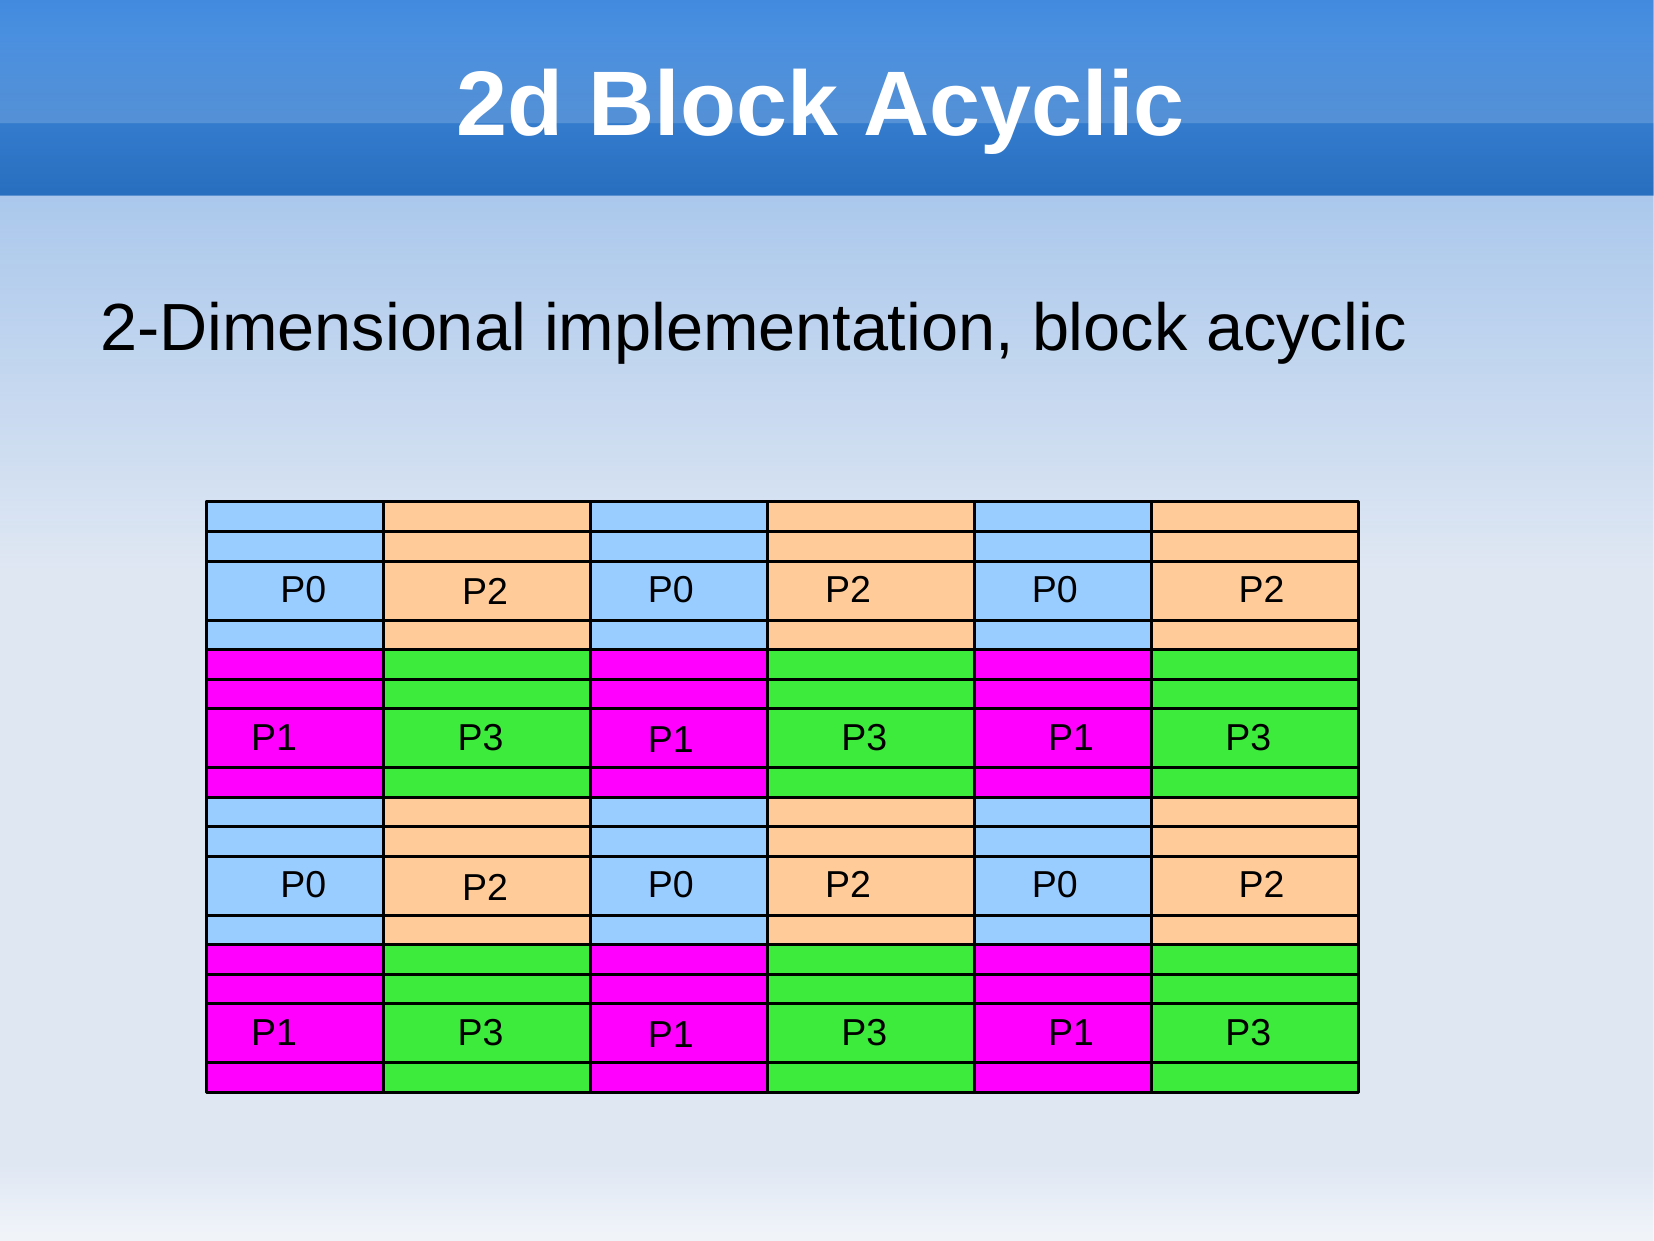

# 2d Block Acyclic
2-Dimensional implementation, block acyclic
P0
P0
P2
P0
P2
P2
P1
P3
P3
P1
P3
P1
P0
P0
P2
P0
P2
P2
P1
P3
P3
P1
P3
P1